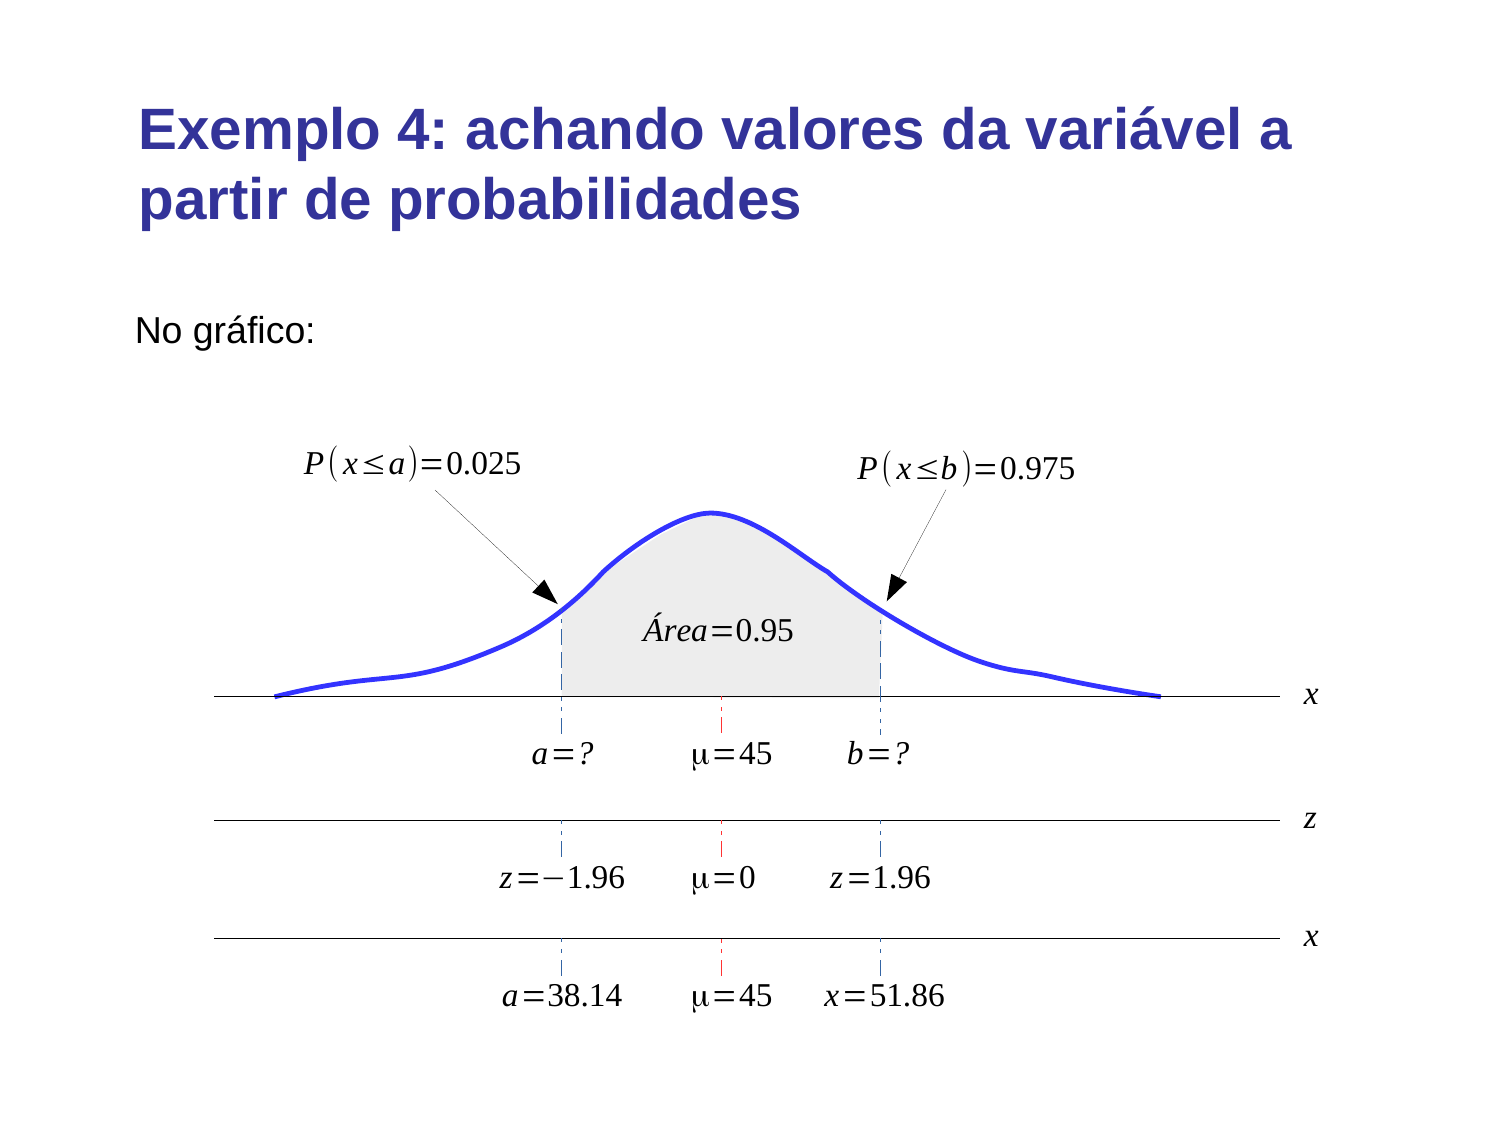

Exemplo 4: achando valores da variável a partir de probabilidades
No gráfico: